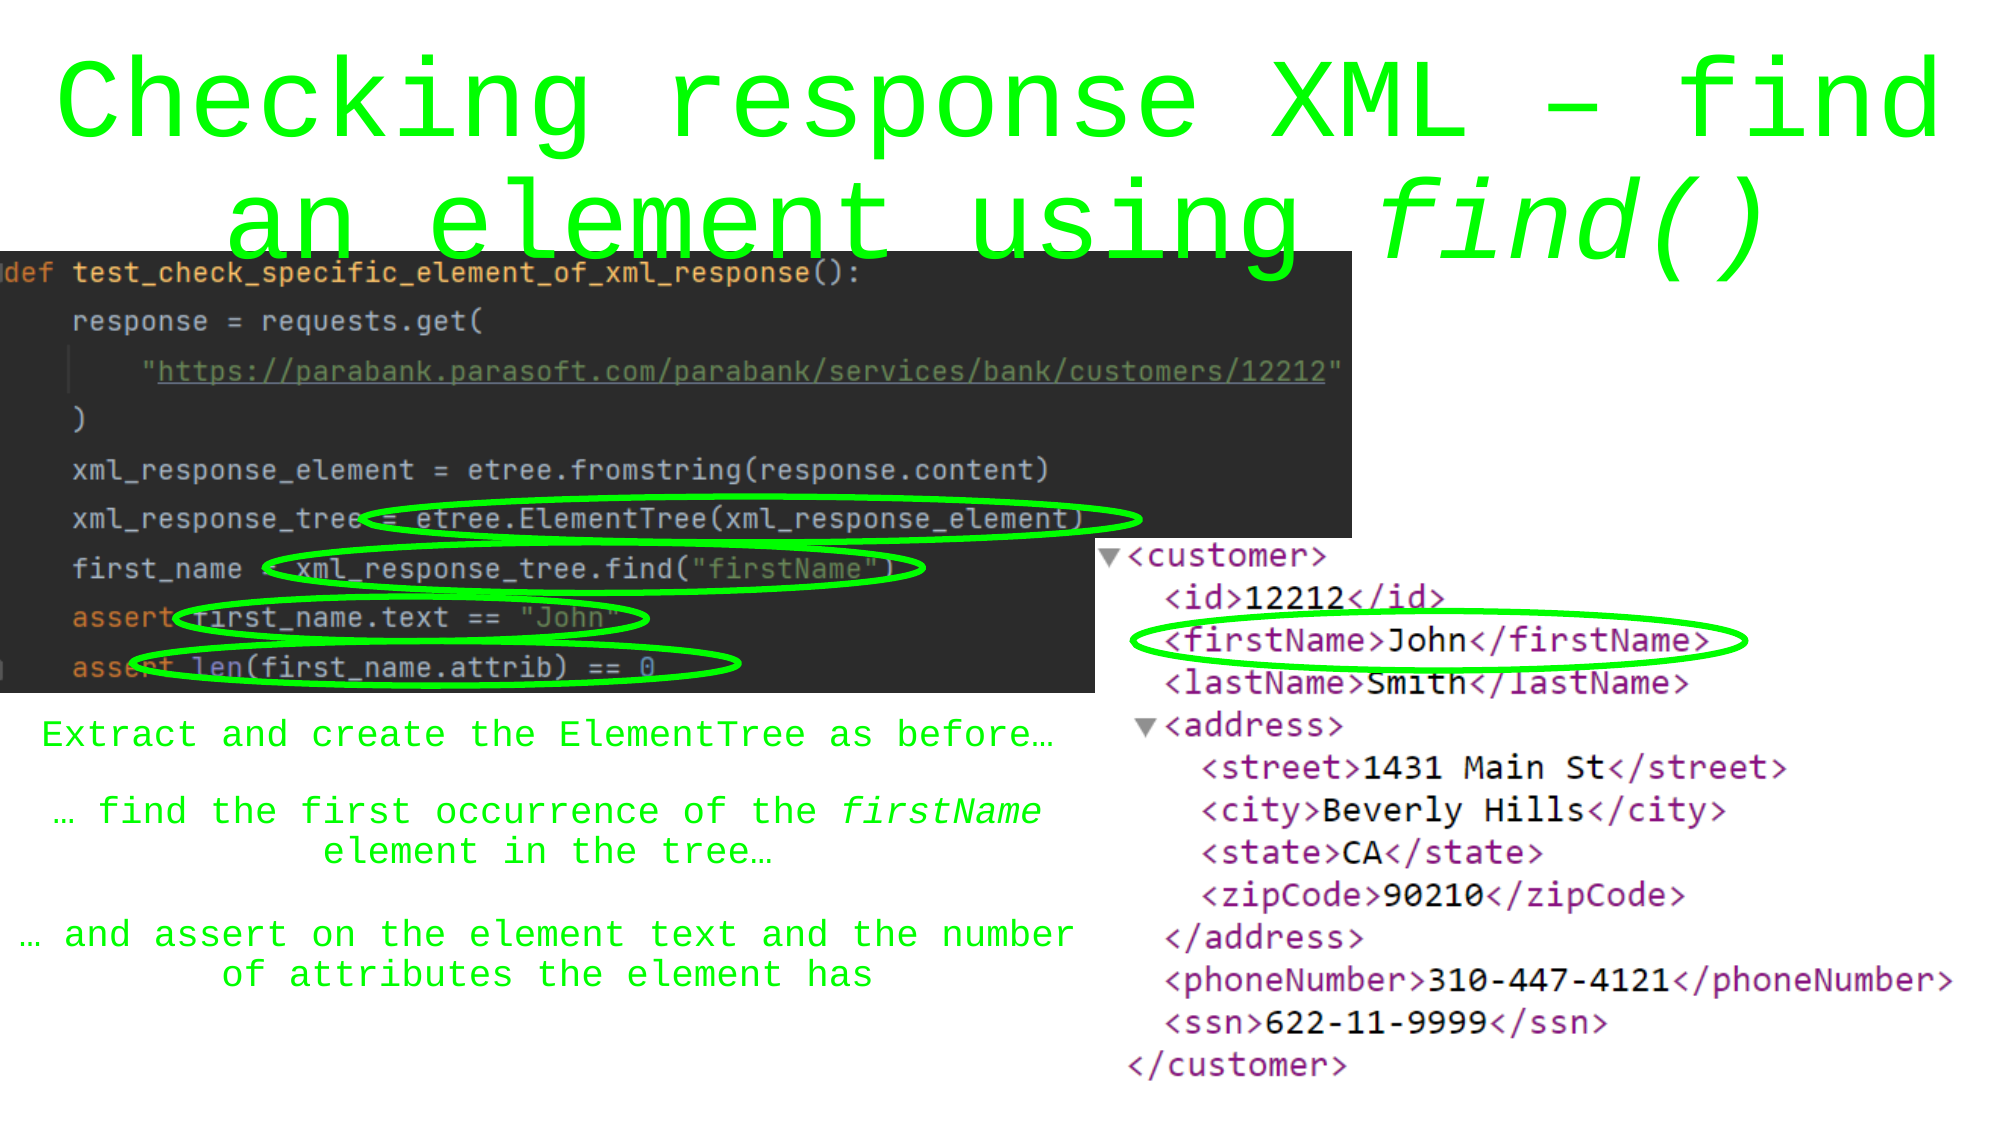

# Checking response XML – find an element using find()
Extract and create the ElementTree as before…
… find the first occurrence of the firstName element in the tree…
… and assert on the element text and the number of attributes the element has